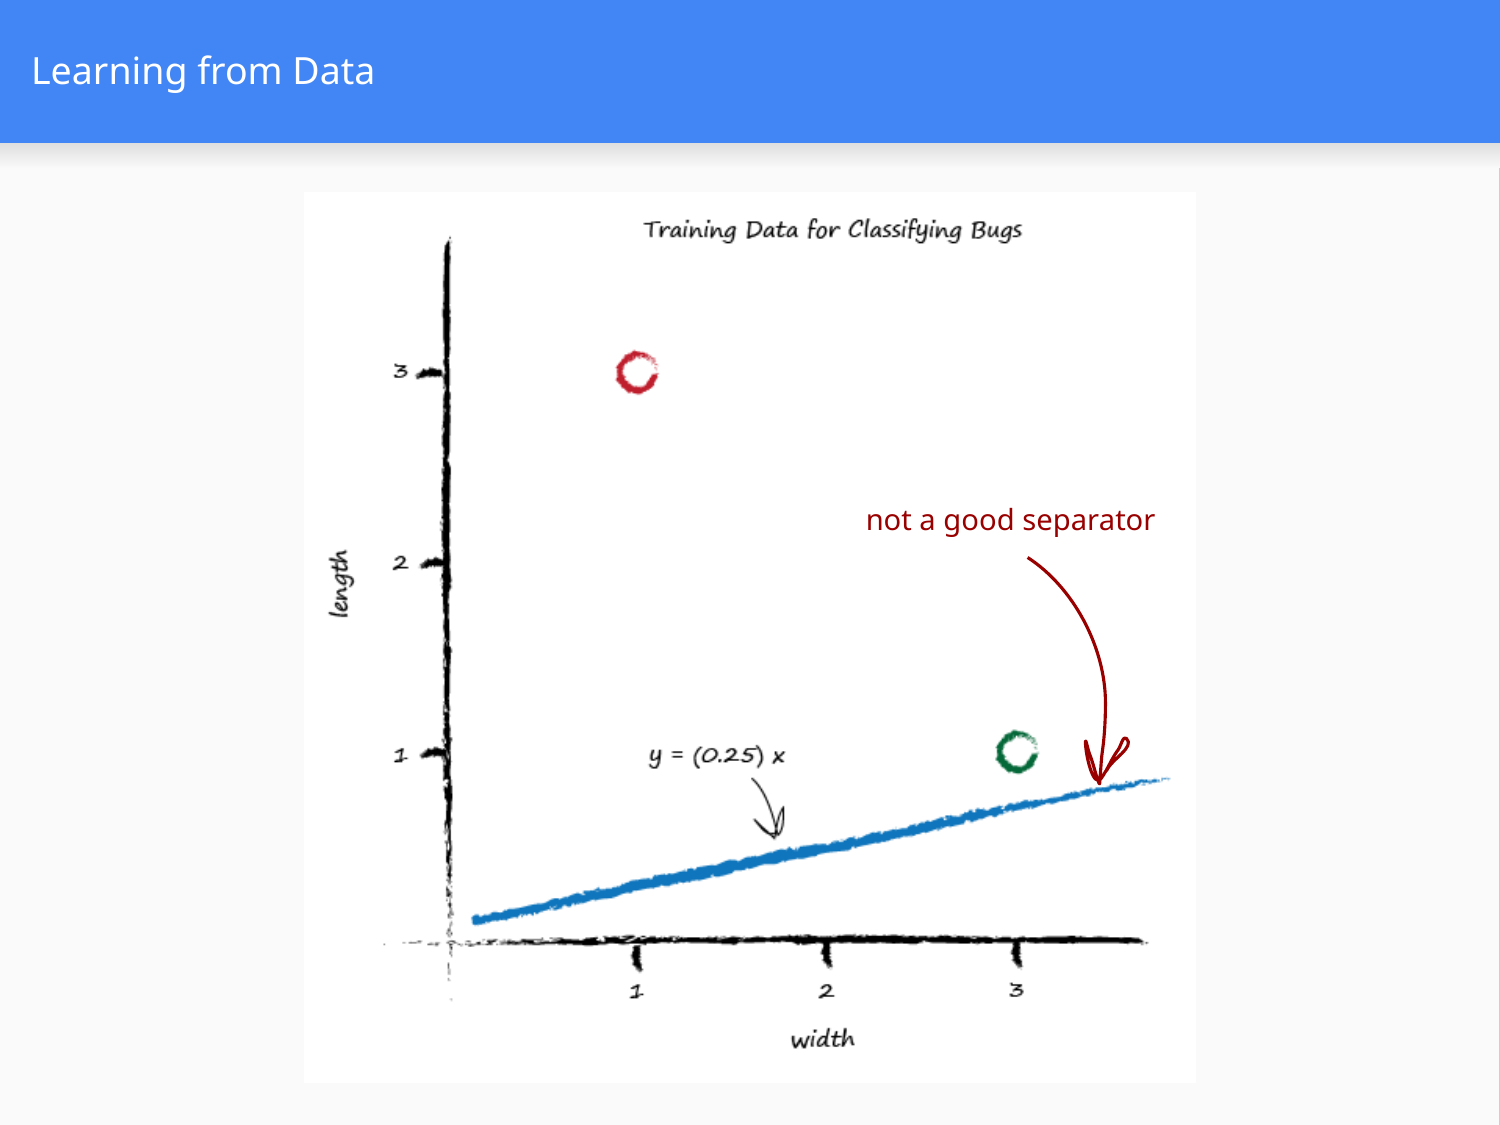

# Learning from Data
not a good separator